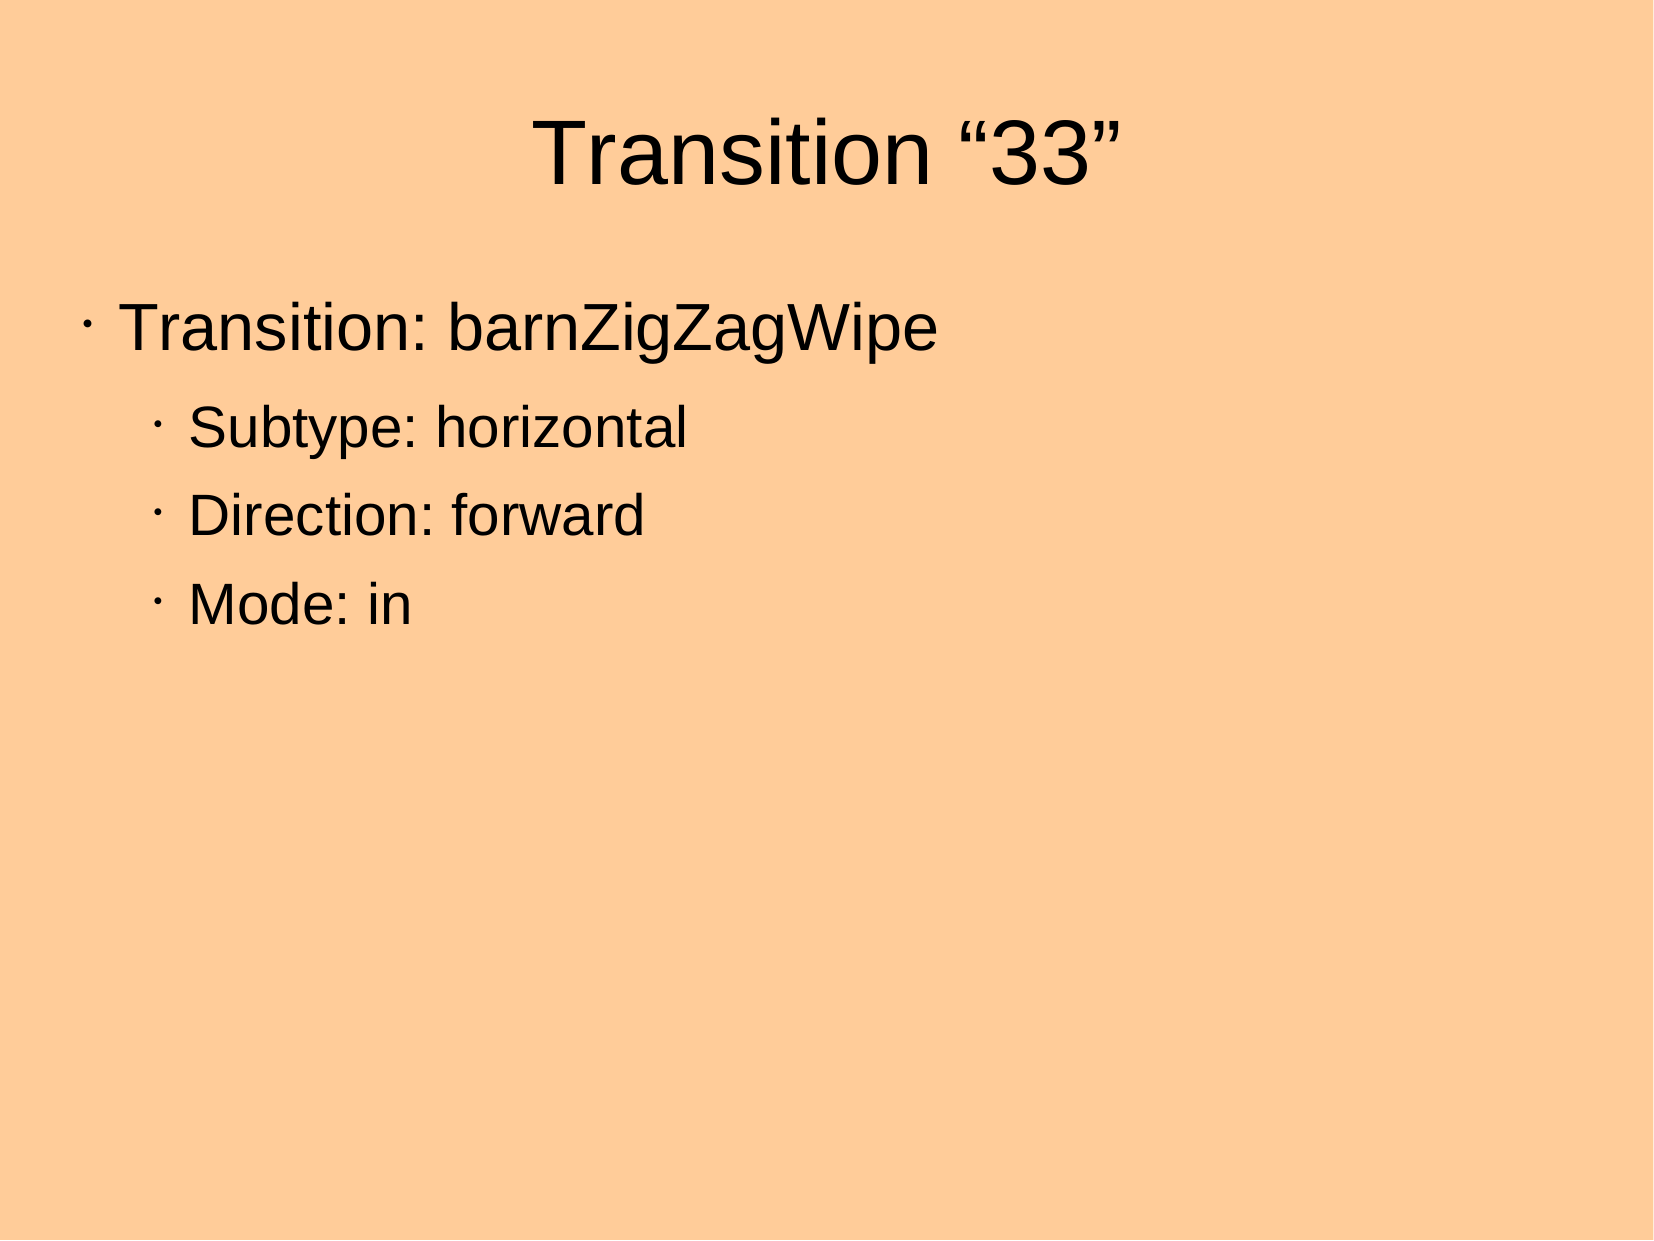

# Transition “33”
Transition: barnZigZagWipe
Subtype: horizontal
Direction: forward
Mode: in